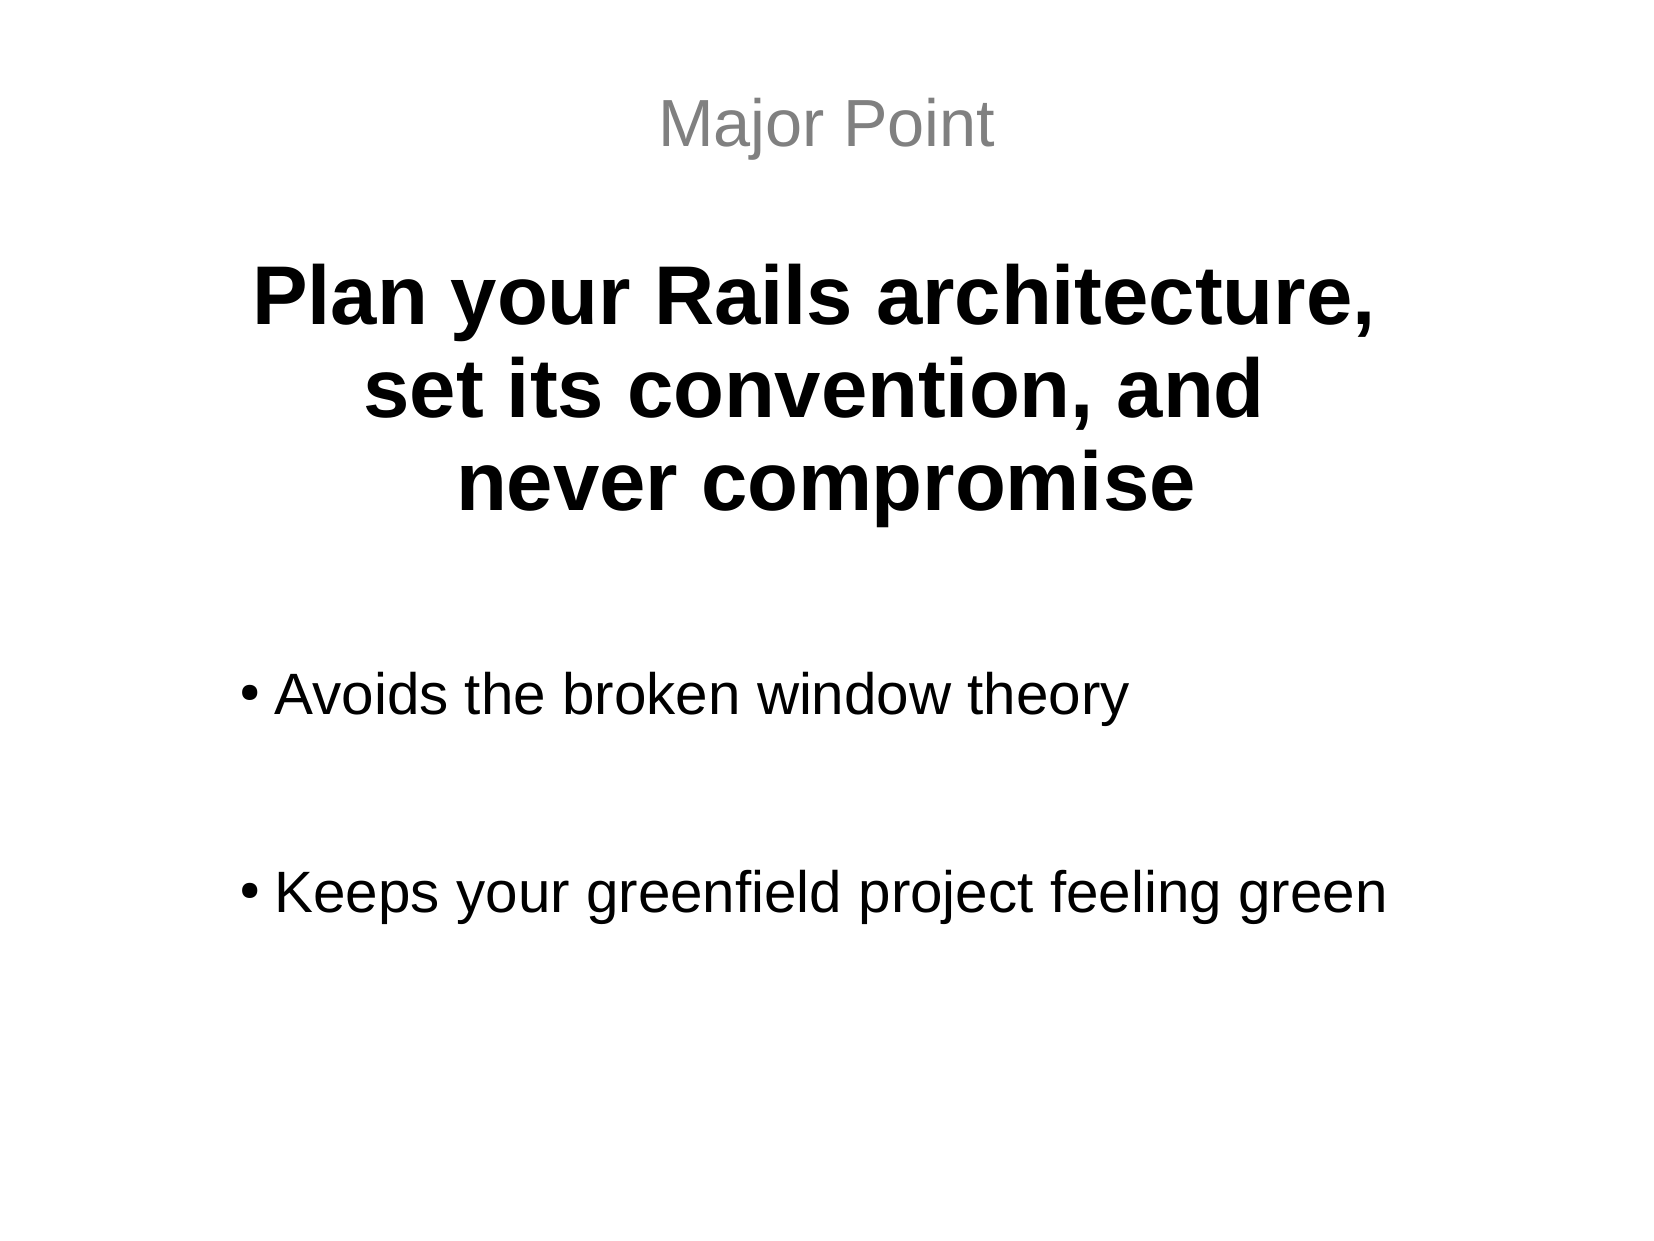

# Major Point
Plan your Rails architecture,
set its convention, and
never compromise
Avoids the broken window theory
Keeps your greenfield project feeling green